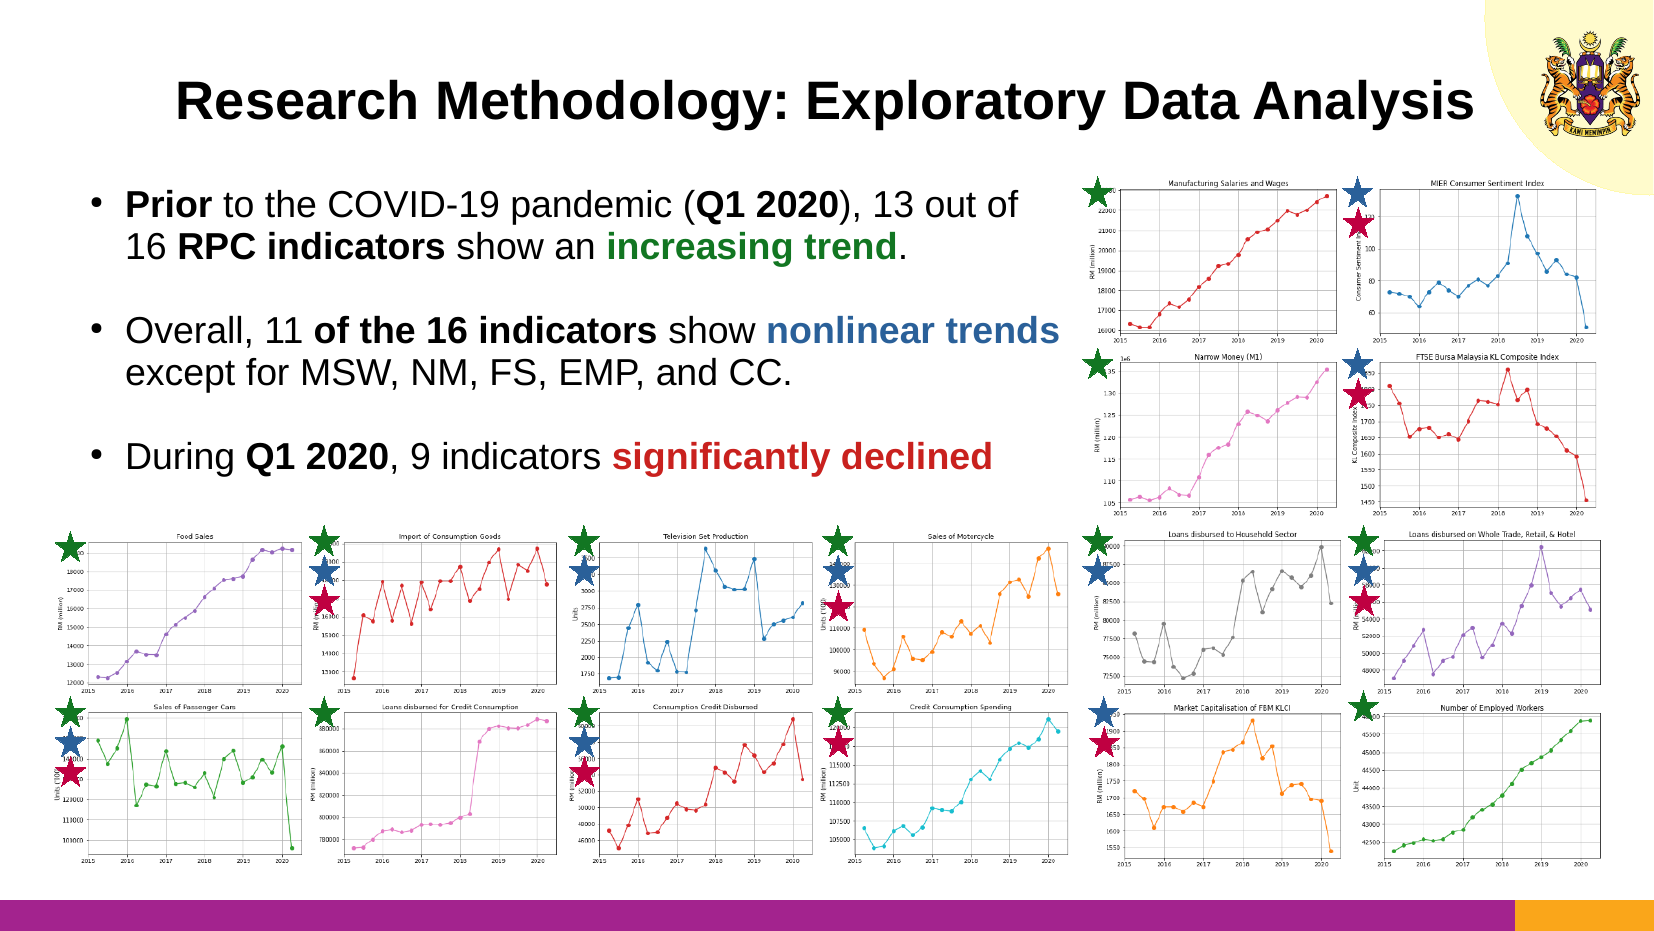

Research Methodology: Exploratory Data Analysis
Prior to the COVID-19 pandemic (Q1 2020), 13 out of 16 RPC indicators show an increasing trend.
Overall, 11 of the 16 indicators show nonlinear trends except for MSW, NM, FS, EMP, and CC.
During Q1 2020, 9 indicators significantly declined